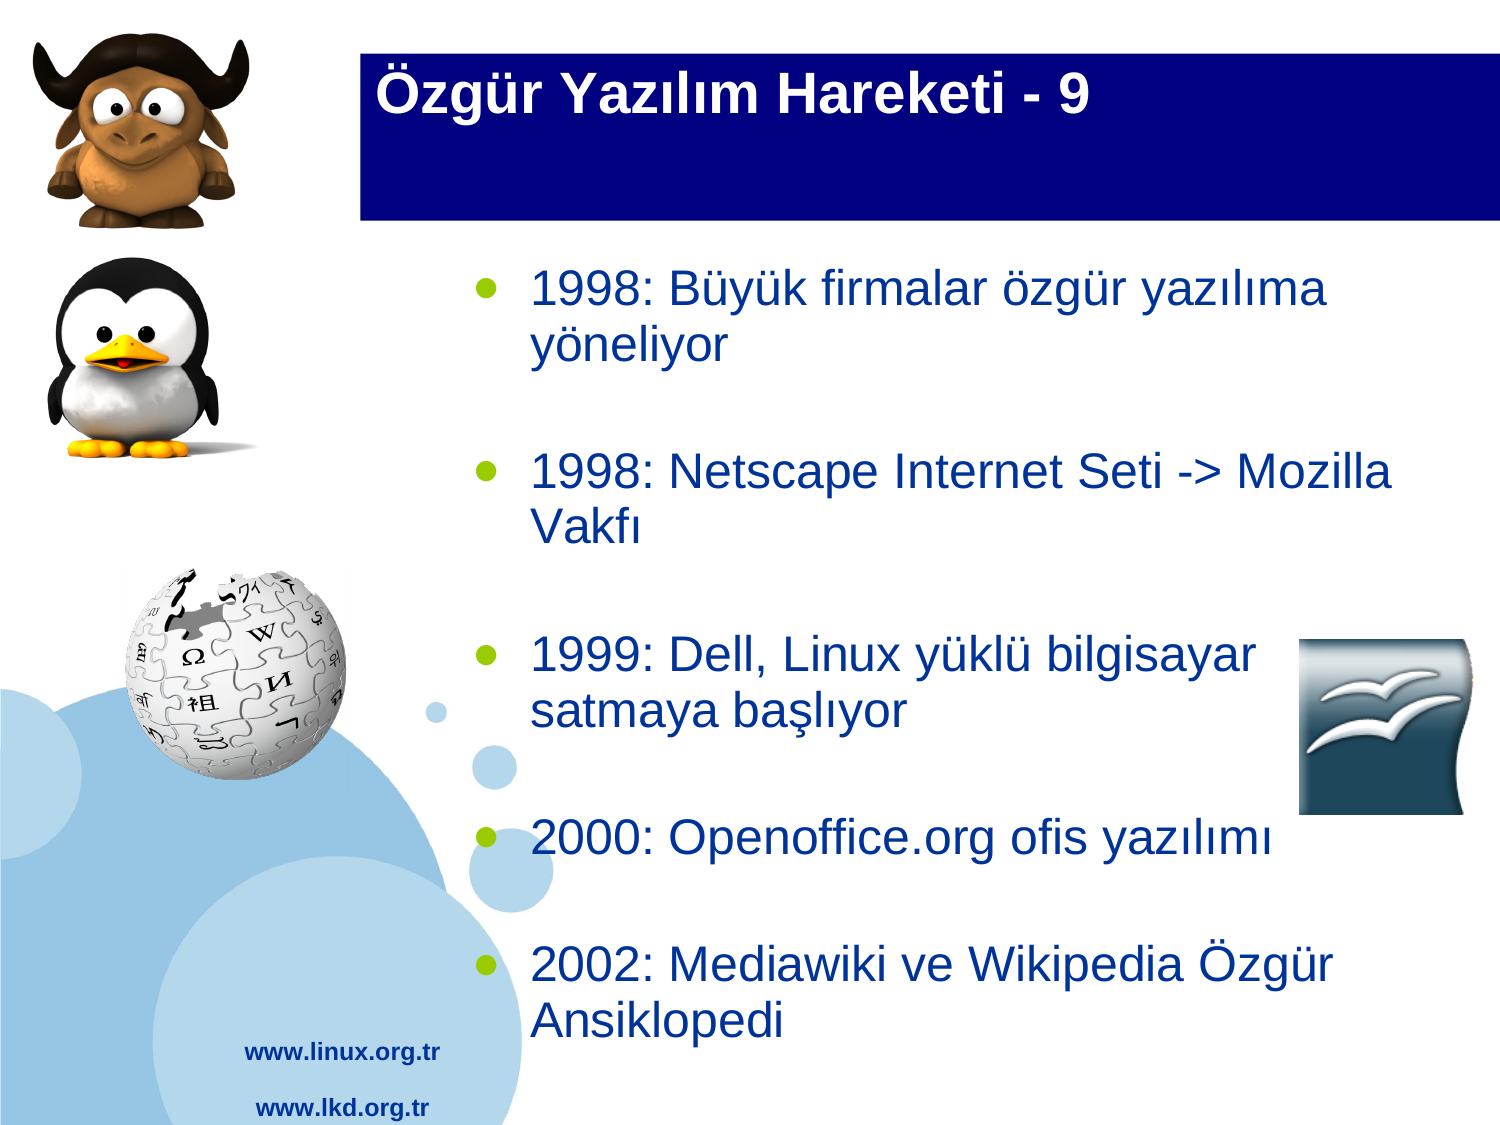

# Özgür Yazılım Hareketi - 9
1998: Büyük firmalar özgür yazılıma yöneliyor
1998: Netscape Internet Seti -> Mozilla Vakfı
1999: Dell, Linux yüklü bilgisayar satmaya başlıyor
2000: Openoffice.org ofis yazılımı
2002: Mediawiki ve Wikipedia Özgür Ansiklopedi